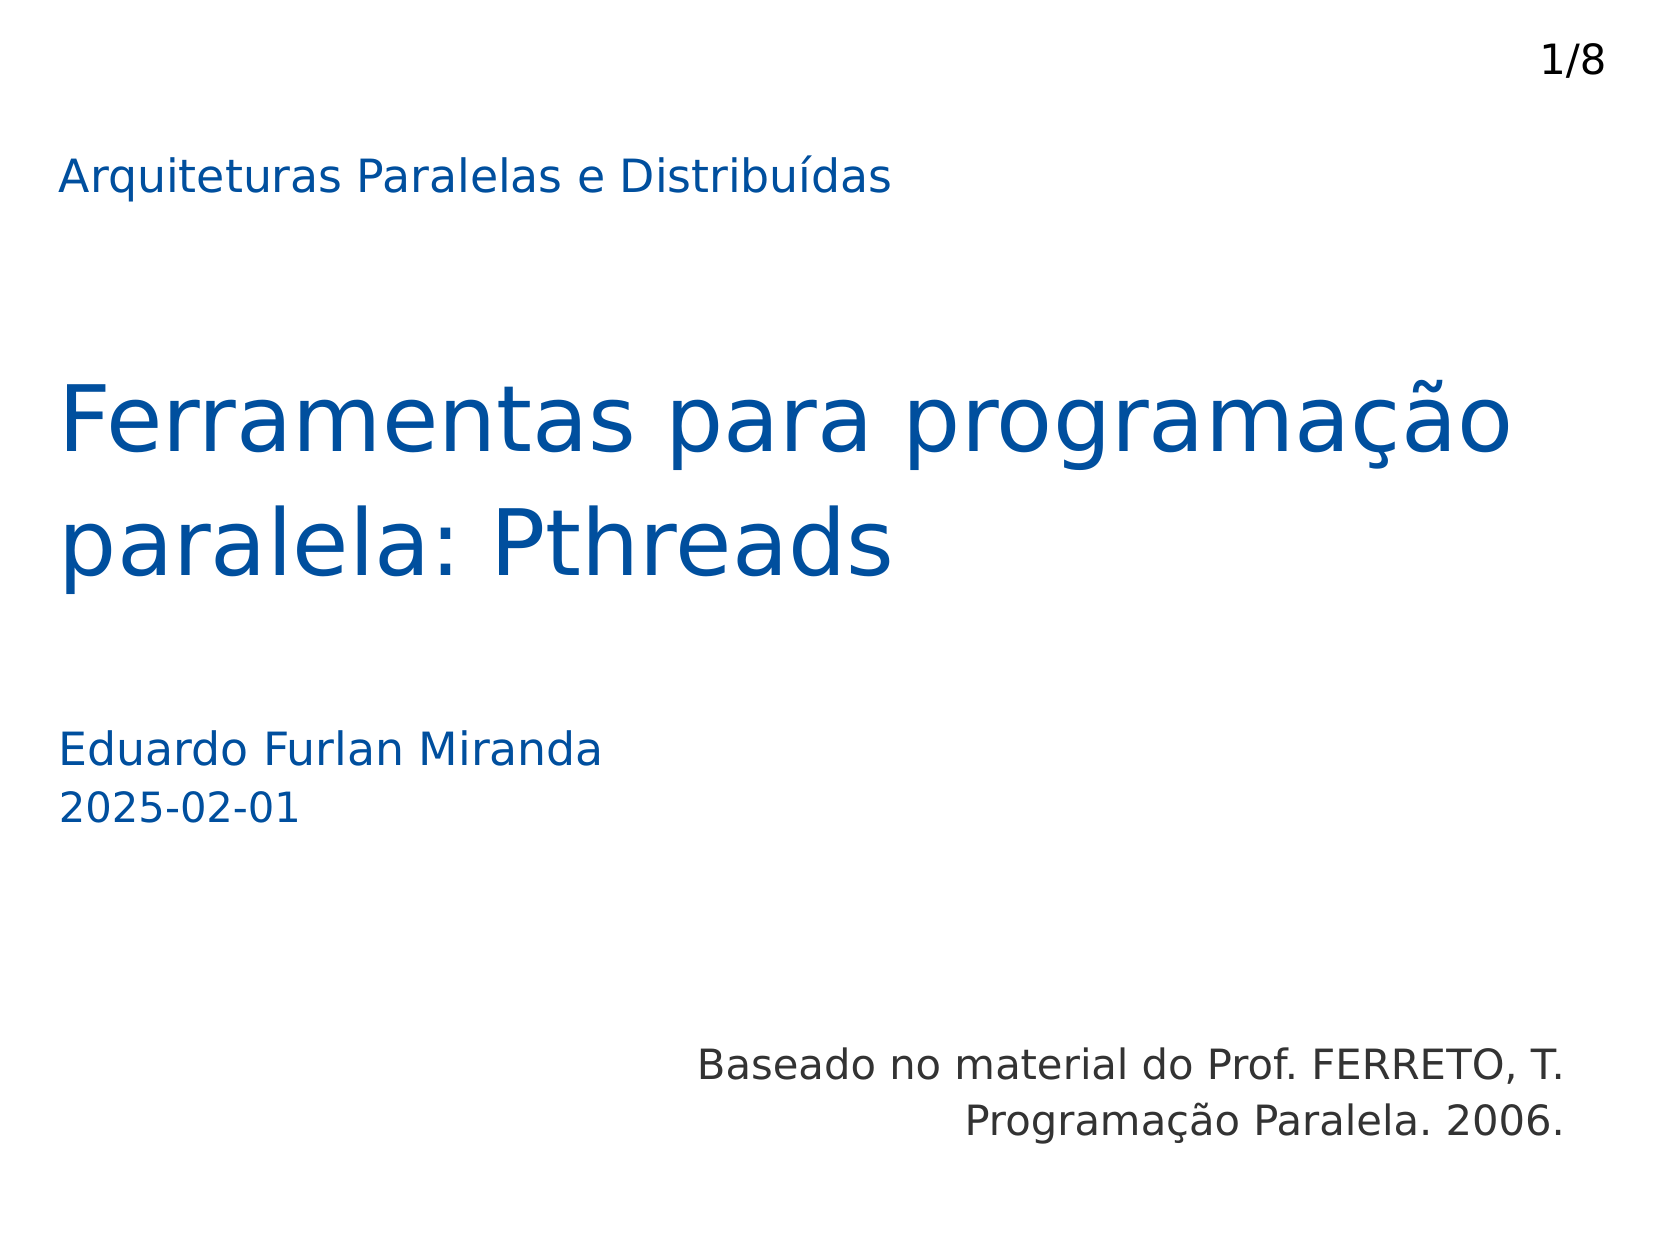

1
# Arquiteturas Paralelas e Distribuídas
Ferramentas para programação paralela: Pthreads
Eduardo Furlan Miranda
2025-02-01
Baseado no material do Prof. FERRETO, T. Programação Paralela. 2006.